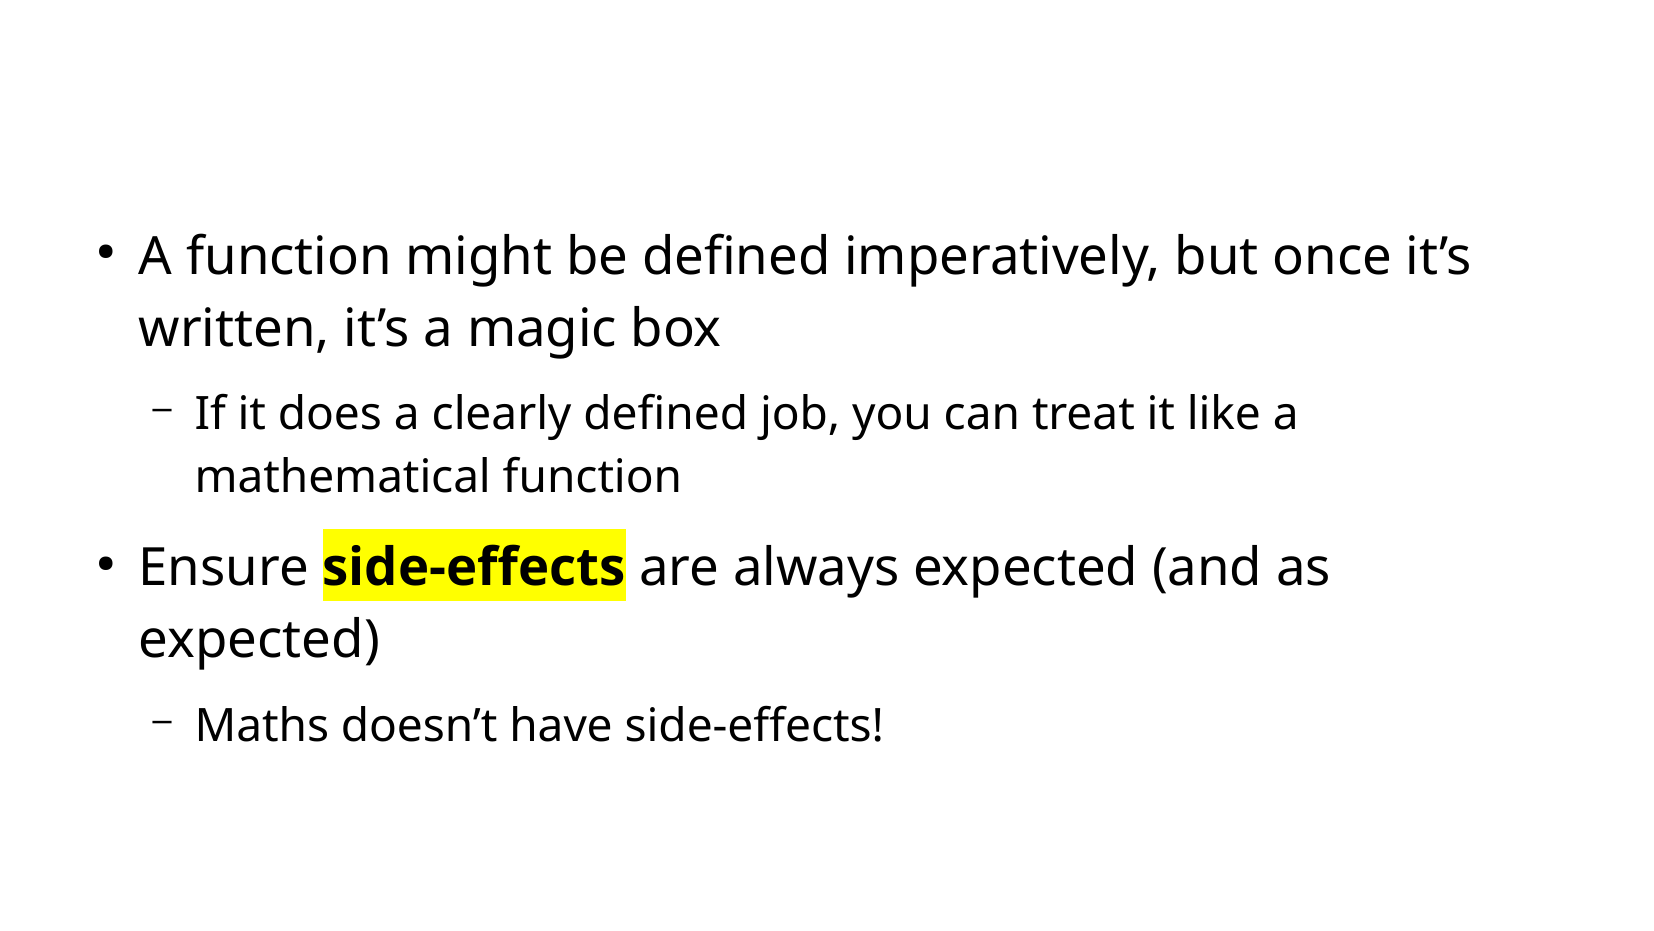

#
A function might be defined imperatively, but once it’s written, it’s a magic box
If it does a clearly defined job, you can treat it like a mathematical function
Ensure side-effects are always expected (and as expected)
Maths doesn’t have side-effects!